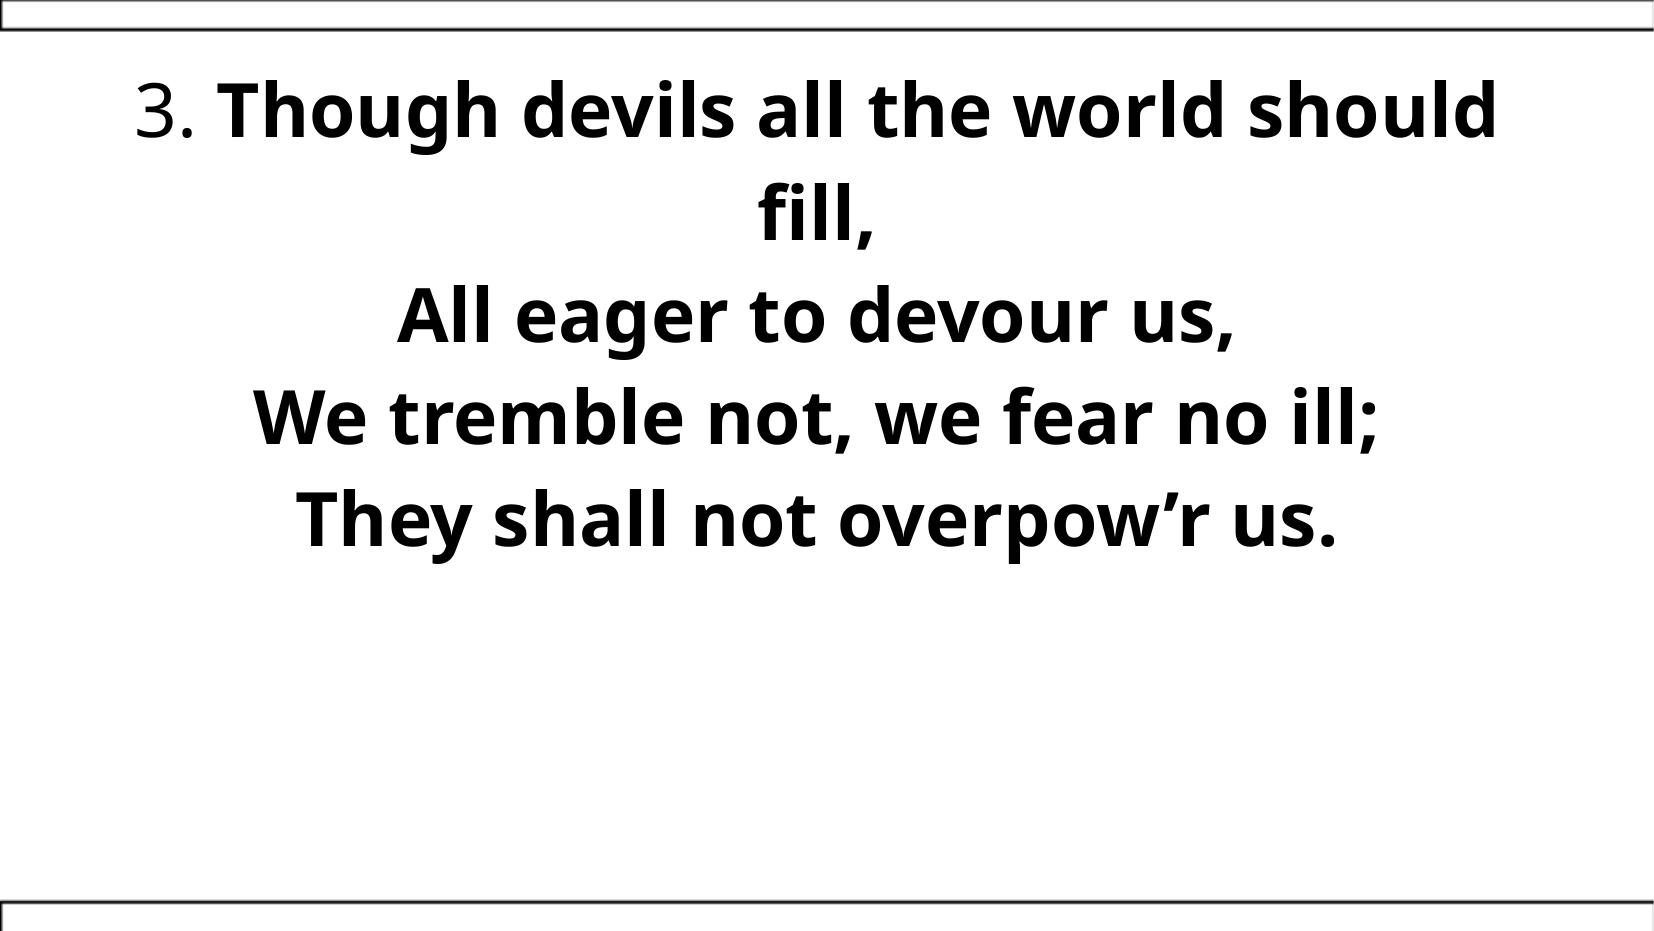

3. Though devils all the world should fill,
All eager to devour us,
We tremble not, we fear no ill;
They shall not overpow’r us.